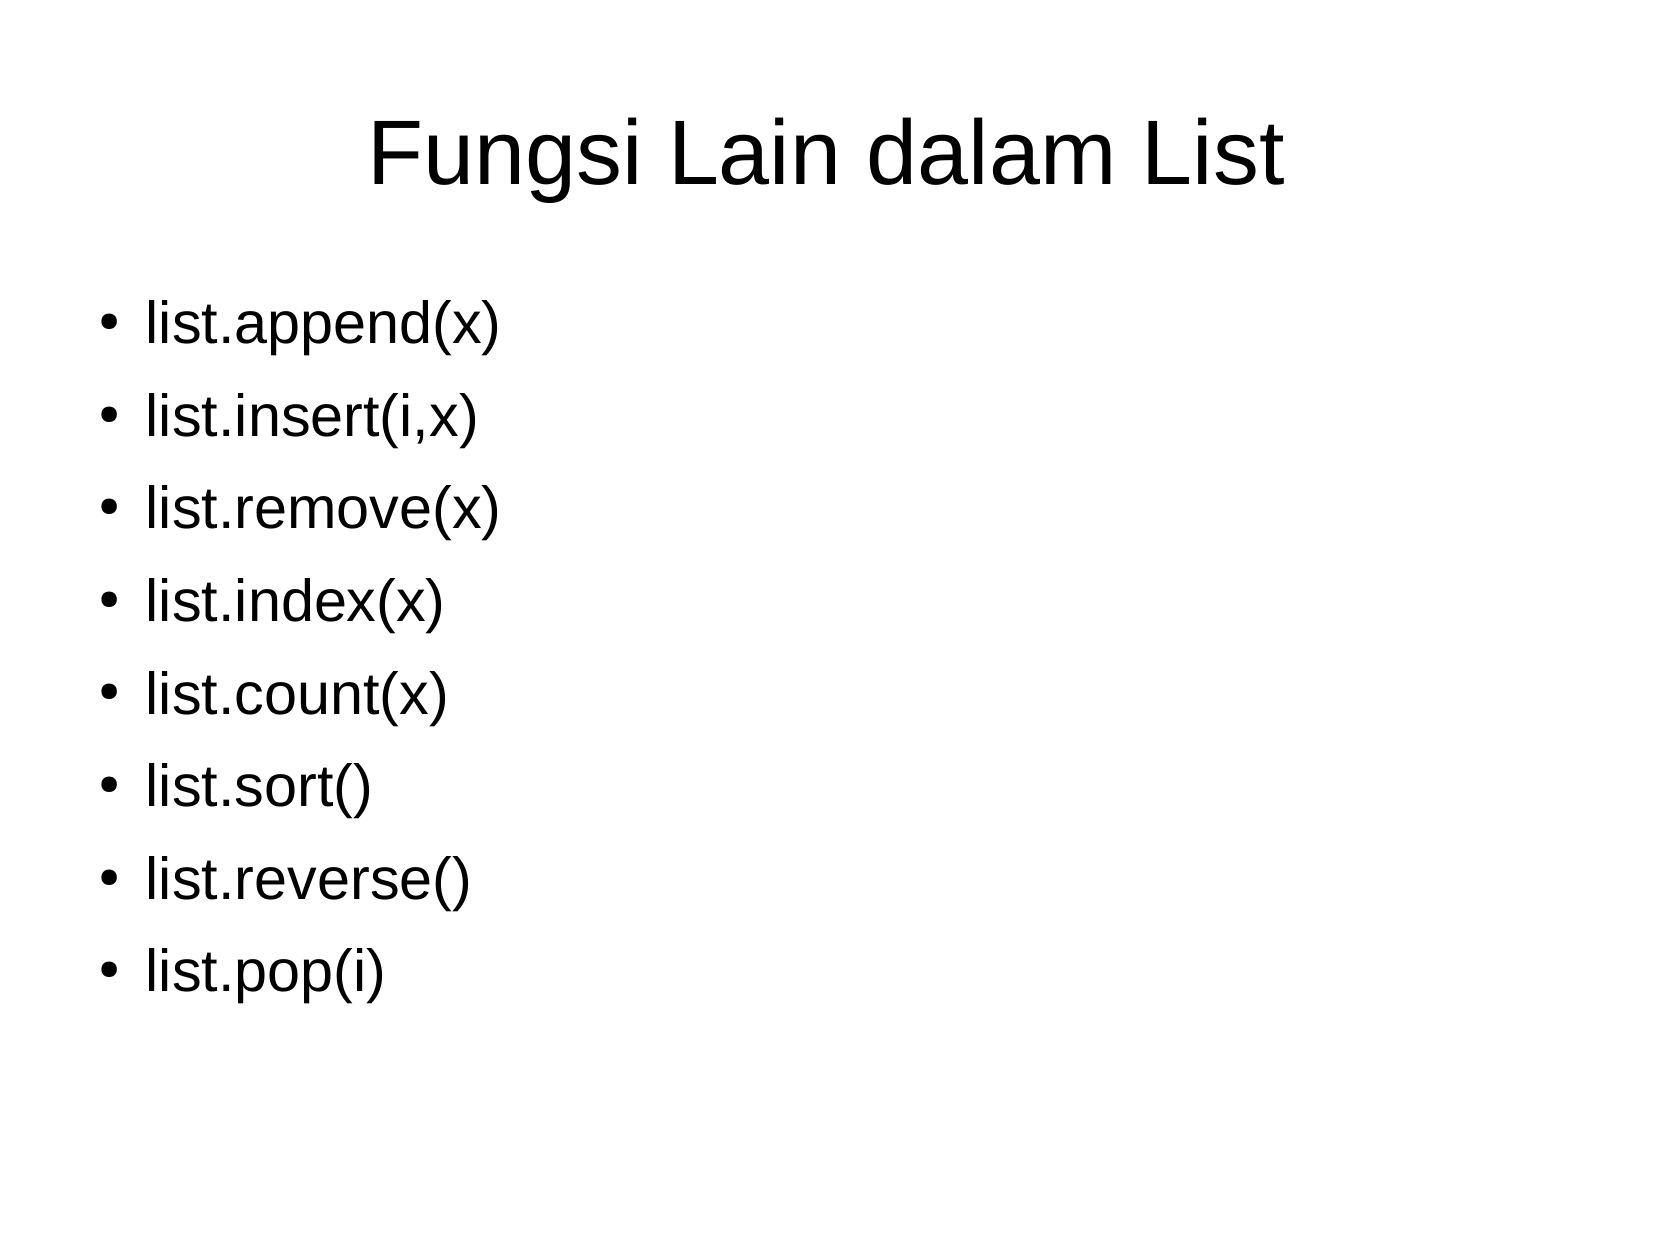

# Fungsi Lain dalam List
list.append(x)
list.insert(i,x)
list.remove(x)
list.index(x)
list.count(x)
list.sort()
list.reverse()
list.pop(i)